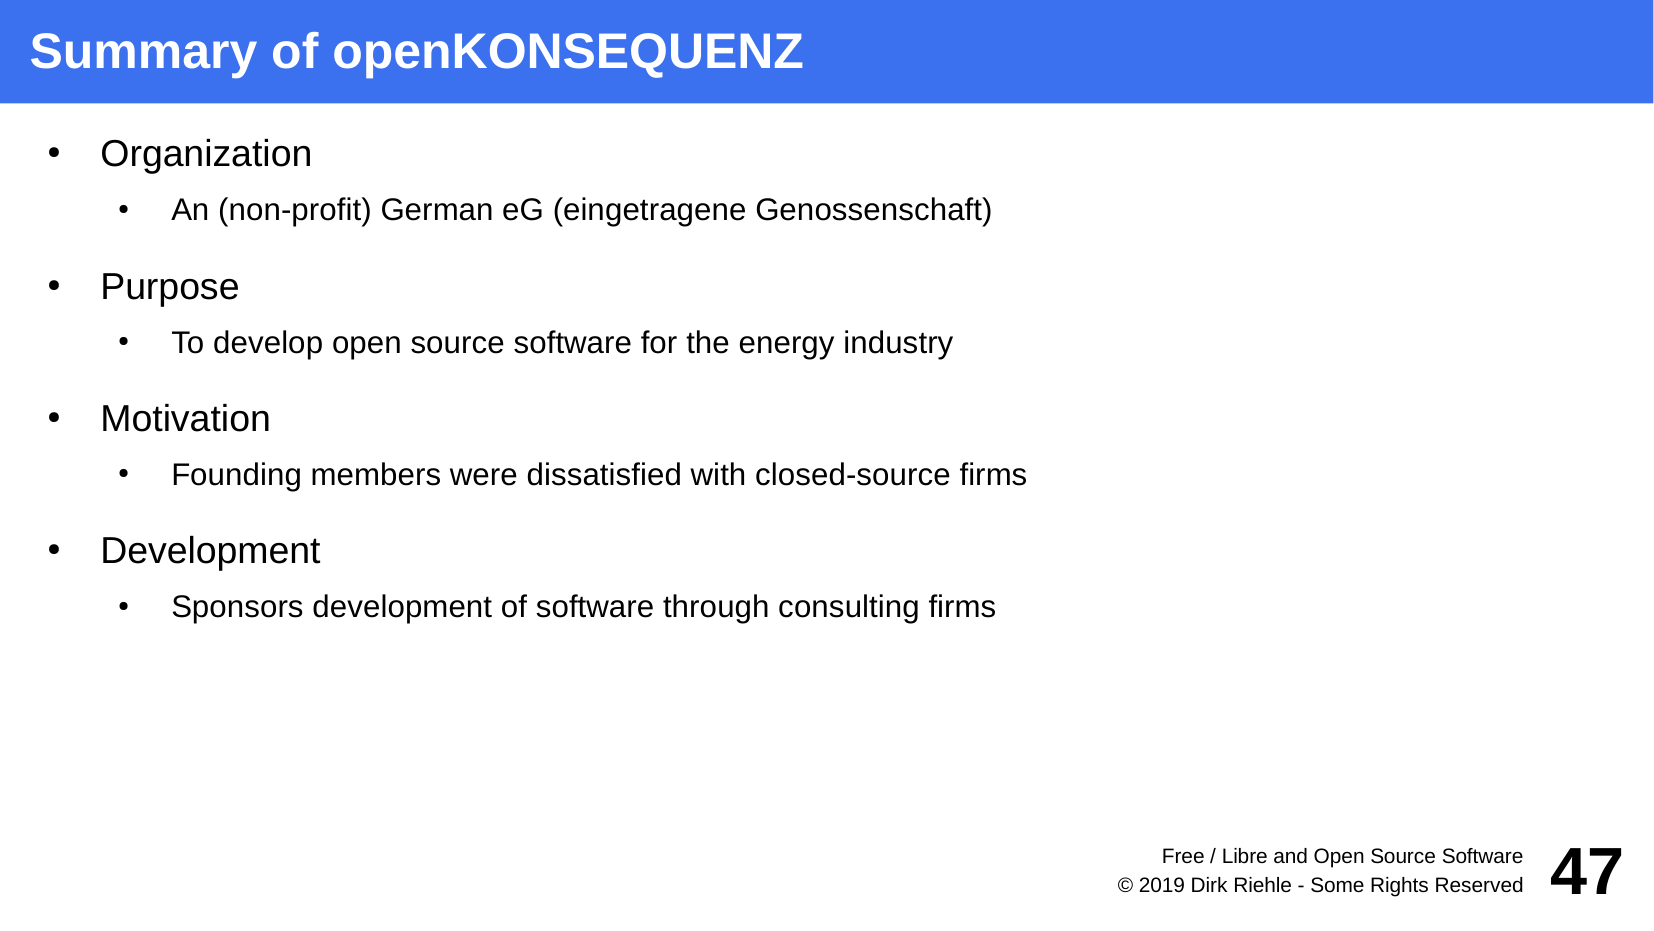

# Summary of openKONSEQUENZ
Organization
An (non-profit) German eG (eingetragene Genossenschaft)
Purpose
To develop open source software for the energy industry
Motivation
Founding members were dissatisfied with closed-source firms
Development
Sponsors development of software through consulting firms
Free / Libre and Open Source Software
47
© 2019 Dirk Riehle - Some Rights Reserved